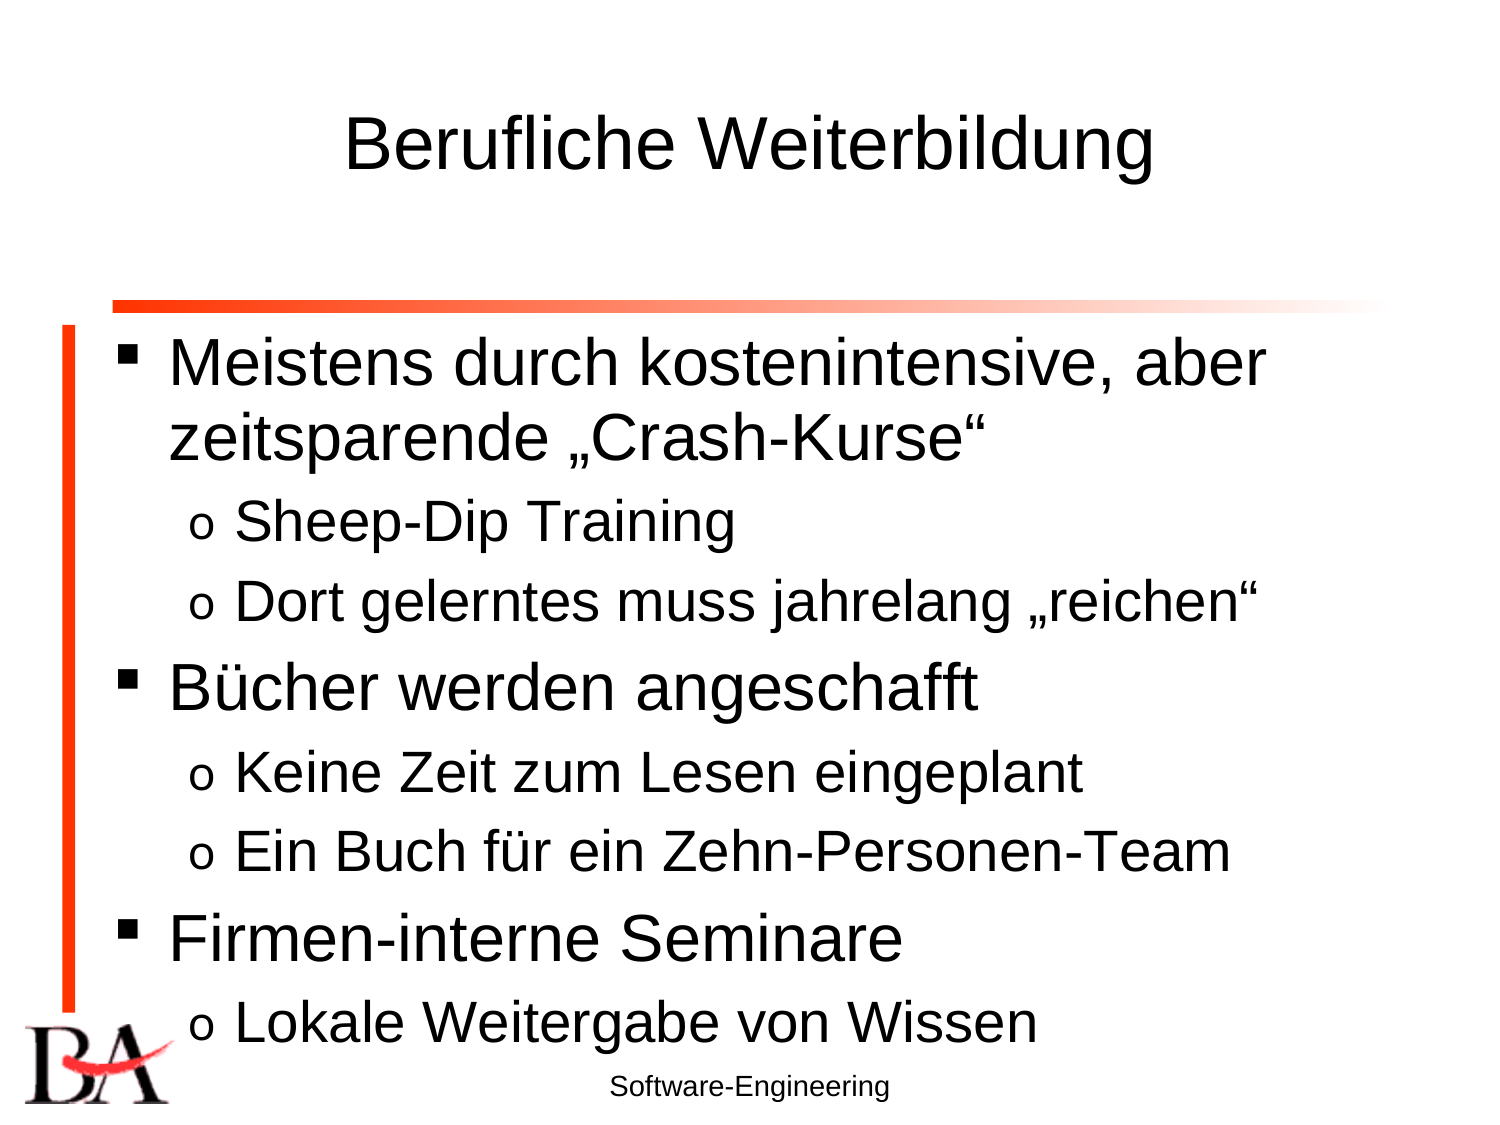

# Berufliche Weiterbildung
Meistens durch kostenintensive, aber zeitsparende „Crash-Kurse“
Sheep-Dip Training
Dort gelerntes muss jahrelang „reichen“
Bücher werden angeschafft
Keine Zeit zum Lesen eingeplant
Ein Buch für ein Zehn-Personen-Team
Firmen-interne Seminare
Lokale Weitergabe von Wissen